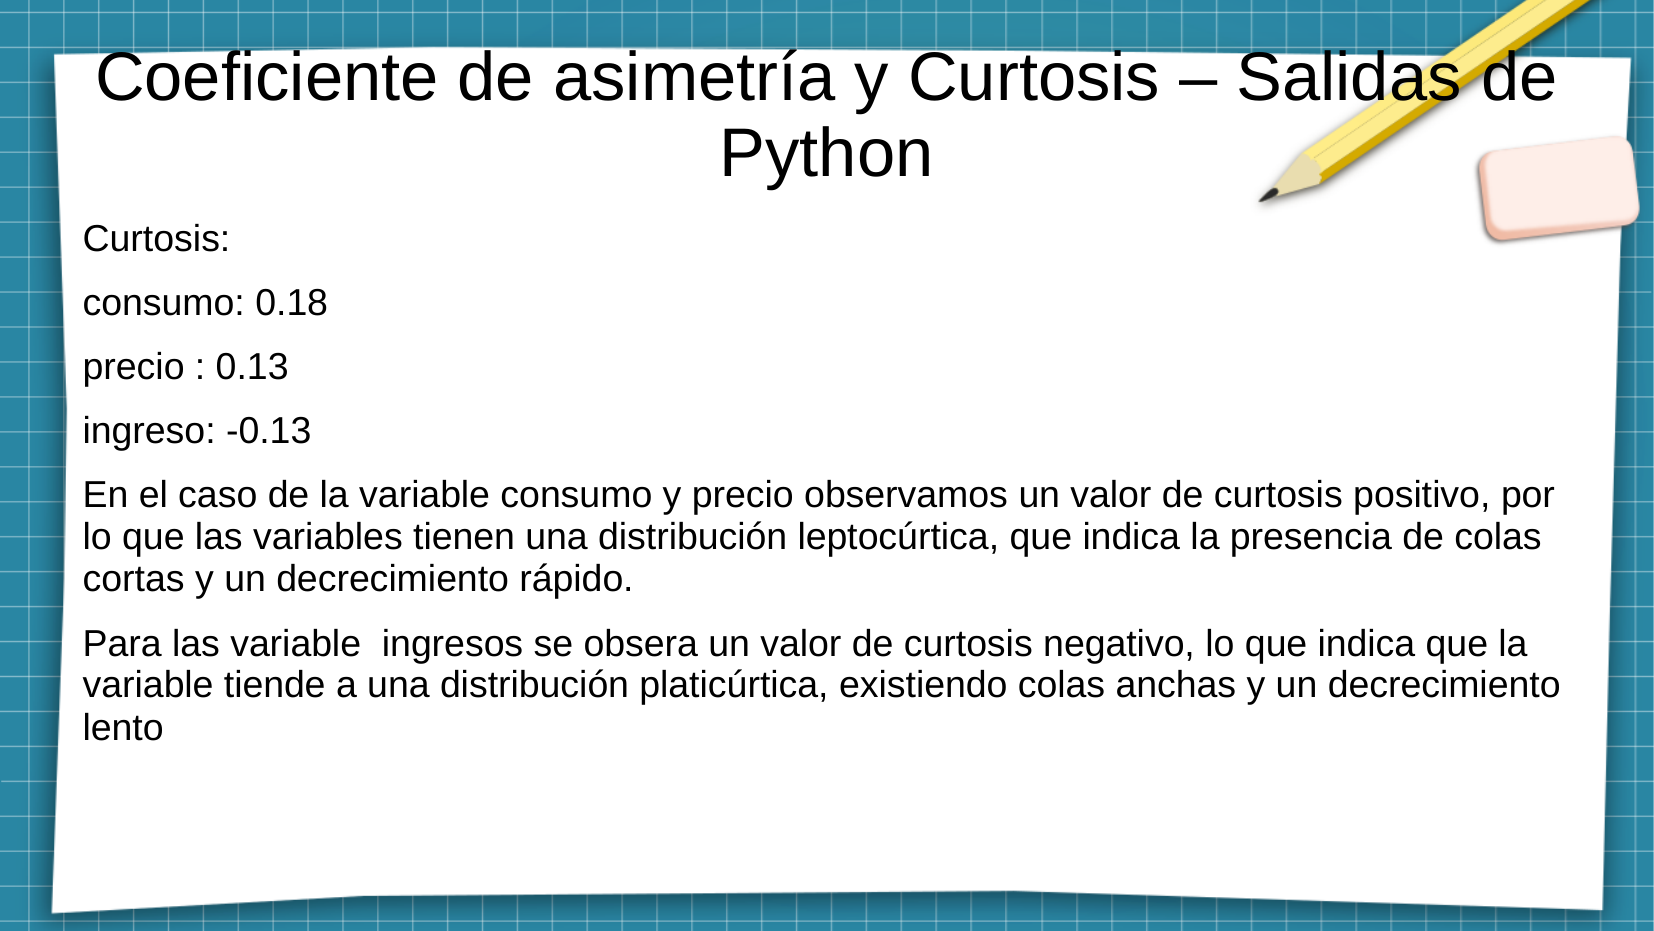

# Coeficiente de asimetría y Curtosis – Salidas de Python
Curtosis:
consumo: 0.18
precio : 0.13
ingreso: -0.13
En el caso de la variable consumo y precio observamos un valor de curtosis positivo, por lo que las variables tienen una distribución leptocúrtica, que indica la presencia de colas cortas y un decrecimiento rápido.
Para las variable ingresos se obsera un valor de curtosis negativo, lo que indica que la variable tiende a una distribución platicúrtica, existiendo colas anchas y un decrecimiento lento